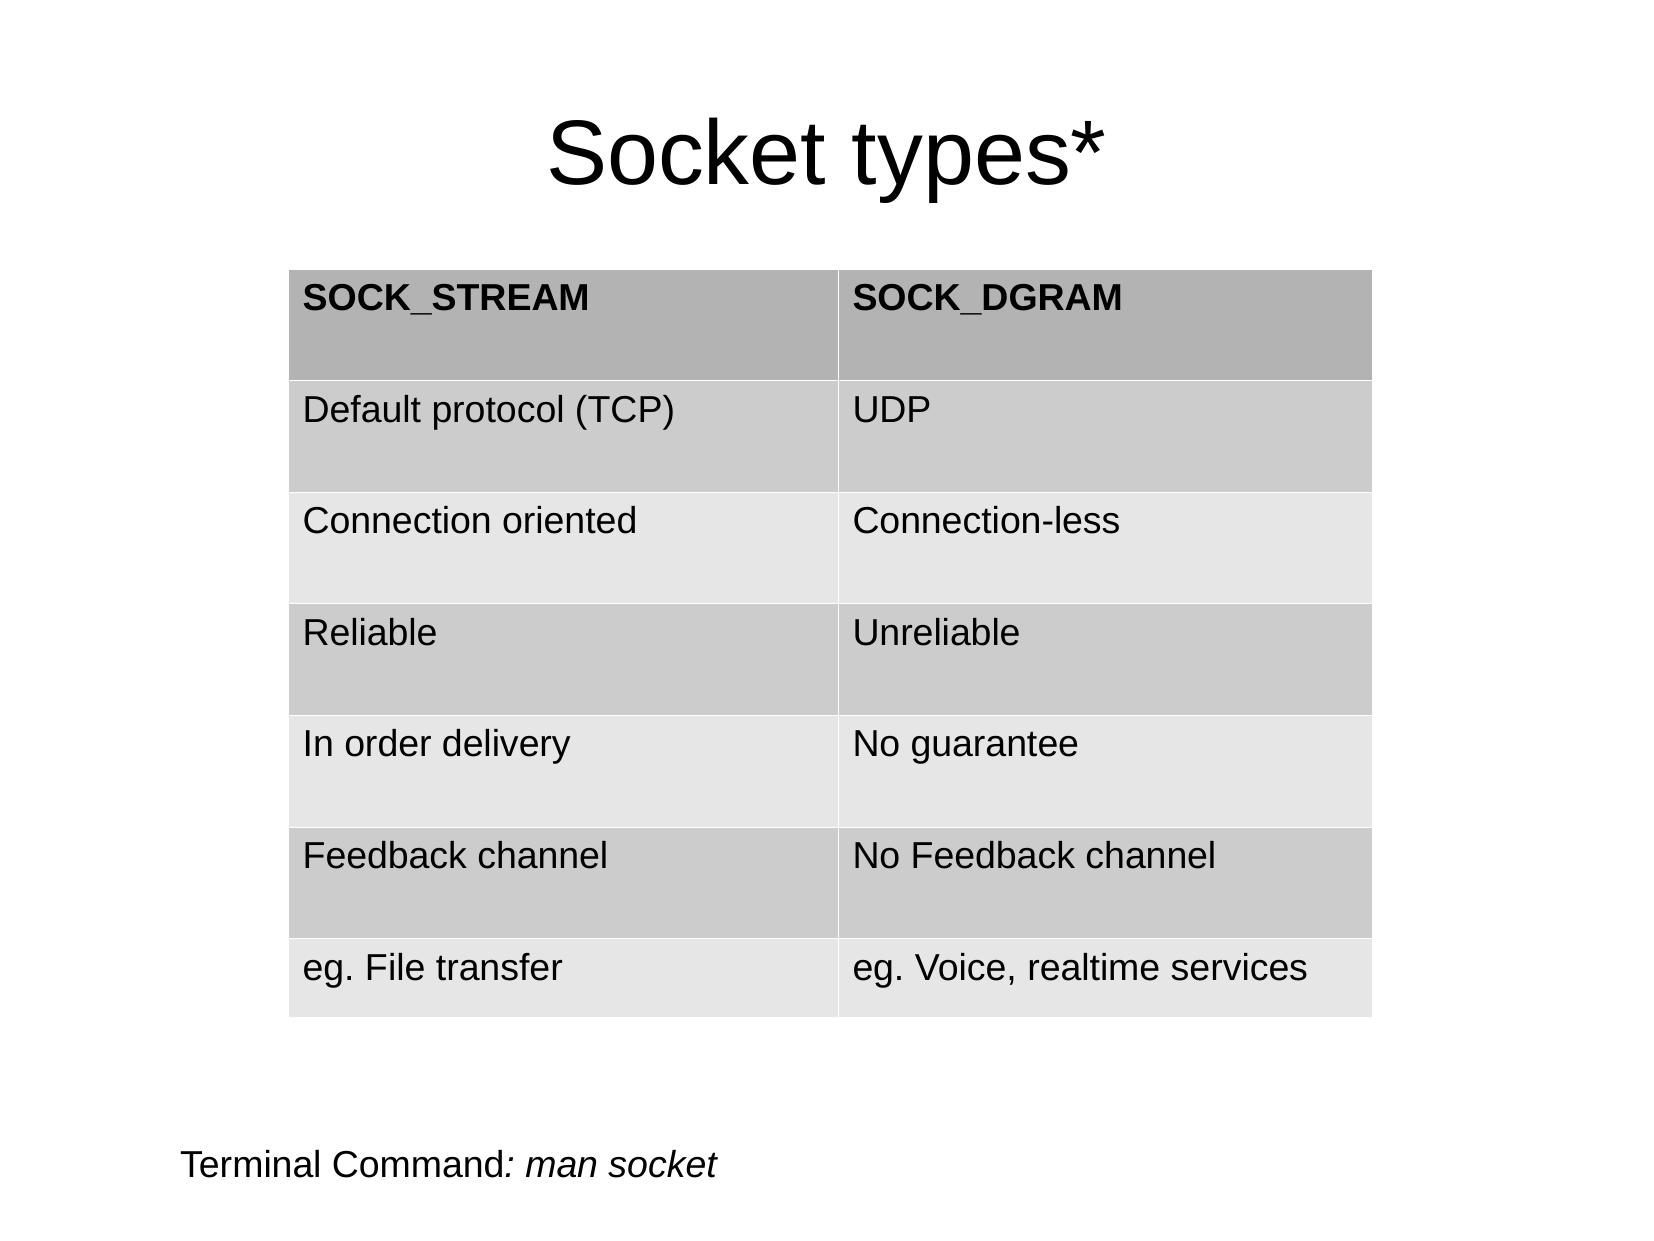

# Socket types*
| SOCK\_STREAM | SOCK\_DGRAM |
| --- | --- |
| Default protocol (TCP) | UDP |
| Connection oriented | Connection-less |
| Reliable | Unreliable |
| In order delivery | No guarantee |
| Feedback channel | No Feedback channel |
| eg. File transfer | eg. Voice, realtime services |
Terminal Command: man socket